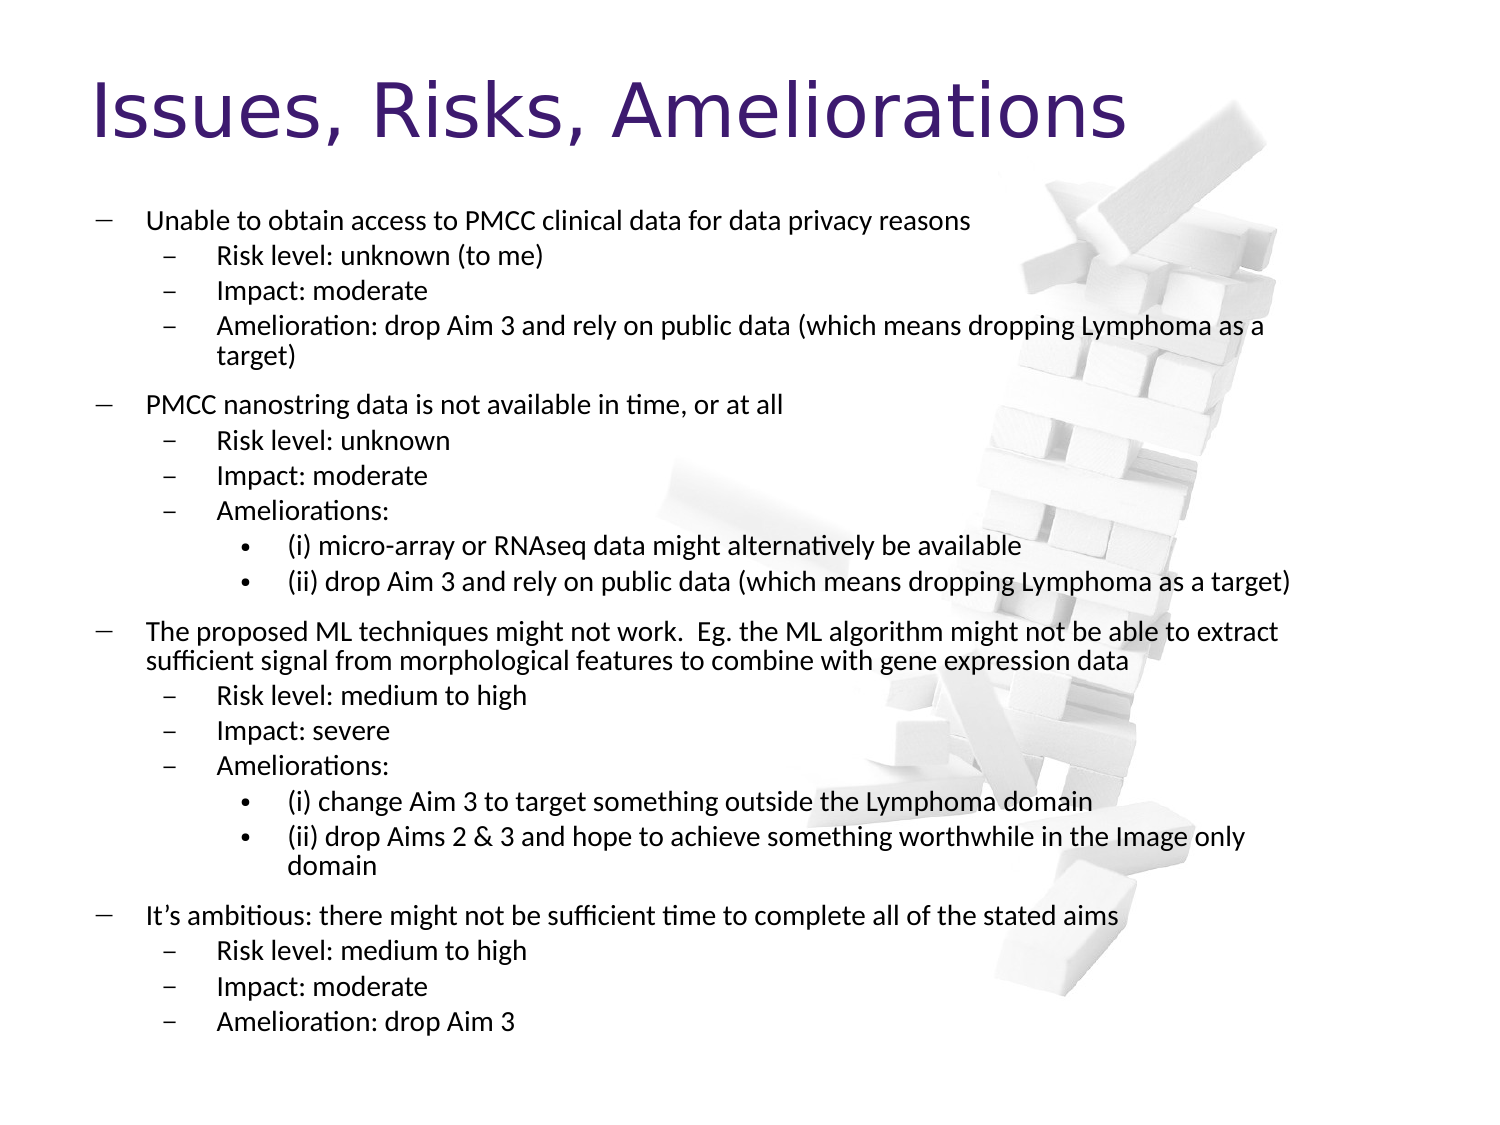

# Issues, Risks, Ameliorations
Unable to obtain access to PMCC clinical data for data privacy reasons
Risk level: unknown (to me)
Impact: moderate
Amelioration: drop Aim 3 and rely on public data (which means dropping Lymphoma as a target)
PMCC nanostring data is not available in time, or at all
Risk level: unknown
Impact: moderate
Ameliorations:
(i) micro-array or RNAseq data might alternatively be available
(ii) drop Aim 3 and rely on public data (which means dropping Lymphoma as a target)
The proposed ML techniques might not work. Eg. the ML algorithm might not be able to extract sufficient signal from morphological features to combine with gene expression data
Risk level: medium to high
Impact: severe
Ameliorations:
(i) change Aim 3 to target something outside the Lymphoma domain
(ii) drop Aims 2 & 3 and hope to achieve something worthwhile in the Image only domain
It’s ambitious: there might not be sufficient time to complete all of the stated aims
Risk level: medium to high
Impact: moderate
Amelioration: drop Aim 3